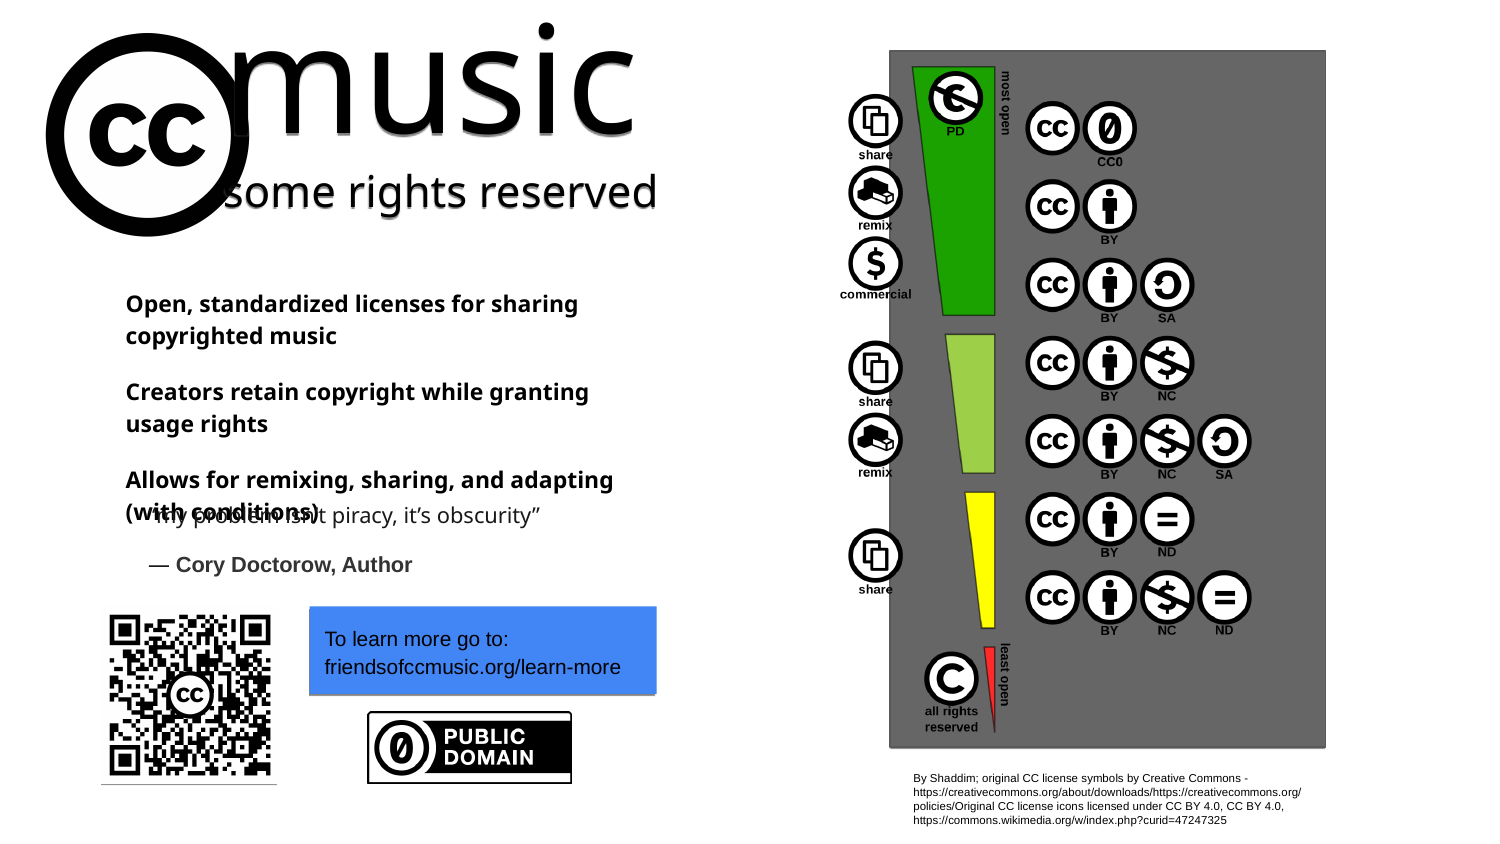

music
some rights reserved
Open, standardized licenses for sharing copyrighted music
Creators retain copyright while granting usage rights
Allows for remixing, sharing, and adapting (with conditions)
“my problem isn’t piracy, it’s obscurity”
― Cory Doctorow, Author
To learn more go to: friendsofccmusic.org/learn-more
By Shaddim; original CC license symbols by Creative Commons - https://creativecommons.org/about/downloads/https://creativecommons.org/policies/Original CC license icons licensed under CC BY 4.0, CC BY 4.0, https://commons.wikimedia.org/w/index.php?curid=47247325